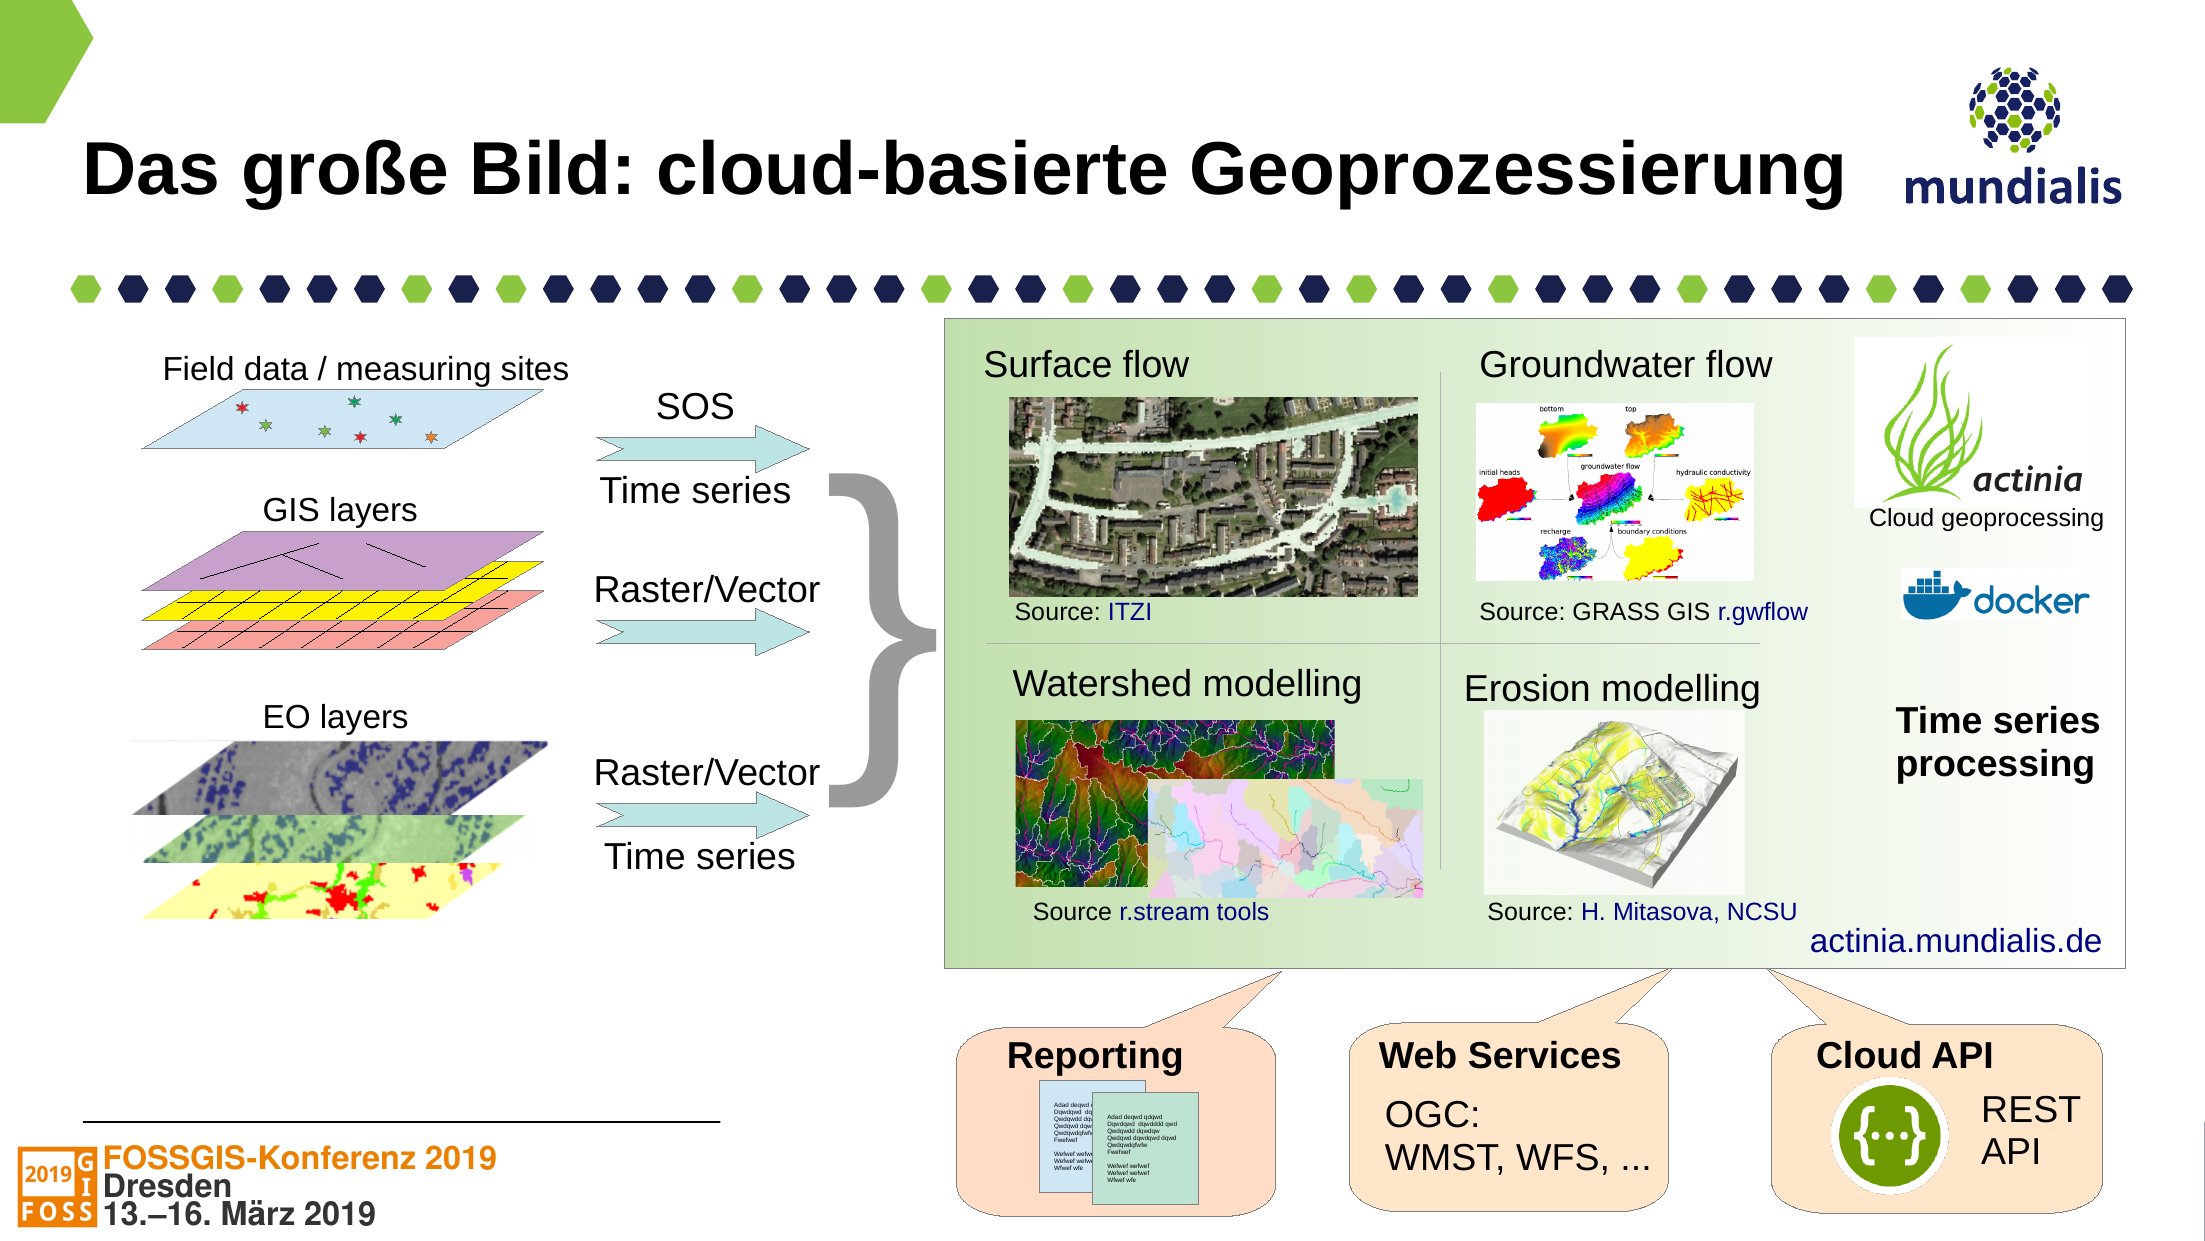

# Das große Bild: cloud-basierte Geoprozessierung
Surface flow
Groundwater flow
Cloud geoprocessing
Source: ITZI
Source: GRASS GIS r.gwflow
Watershed modelling
Erosion modelling
Time series
processing
Source: H. Mitasova, NCSU
Source r.stream tools
actinia.mundialis.de
Field data / measuring sites
SOS
Time series
}
Raster/Vector
Raster/Vector
 Time series
GIS layers
EO layers
Reporting
Web Services
Cloud API
Adad deqwd qdqwd
Dqwdqwd dqwdddd qwd
Qwdqwdd dqwdqw
Qwdqwd dqwdqwd dqwd
Qwdqwdqfwfw
Fwefwef
Wefwef wefwef
Wefwef wefwef
Wfwef wfe
REST
API
OGC:
WMST, WFS, ...
Adad deqwd qdqwd
Dqwdqwd dqwdddd qwd
Qwdqwdd dqwdqw
Qwdqwd dqwdqwd dqwd
Qwdqwdqfwfw
Fwefwef
Wefwef wefwef
Wefwef wefwef
Wfwef wfe